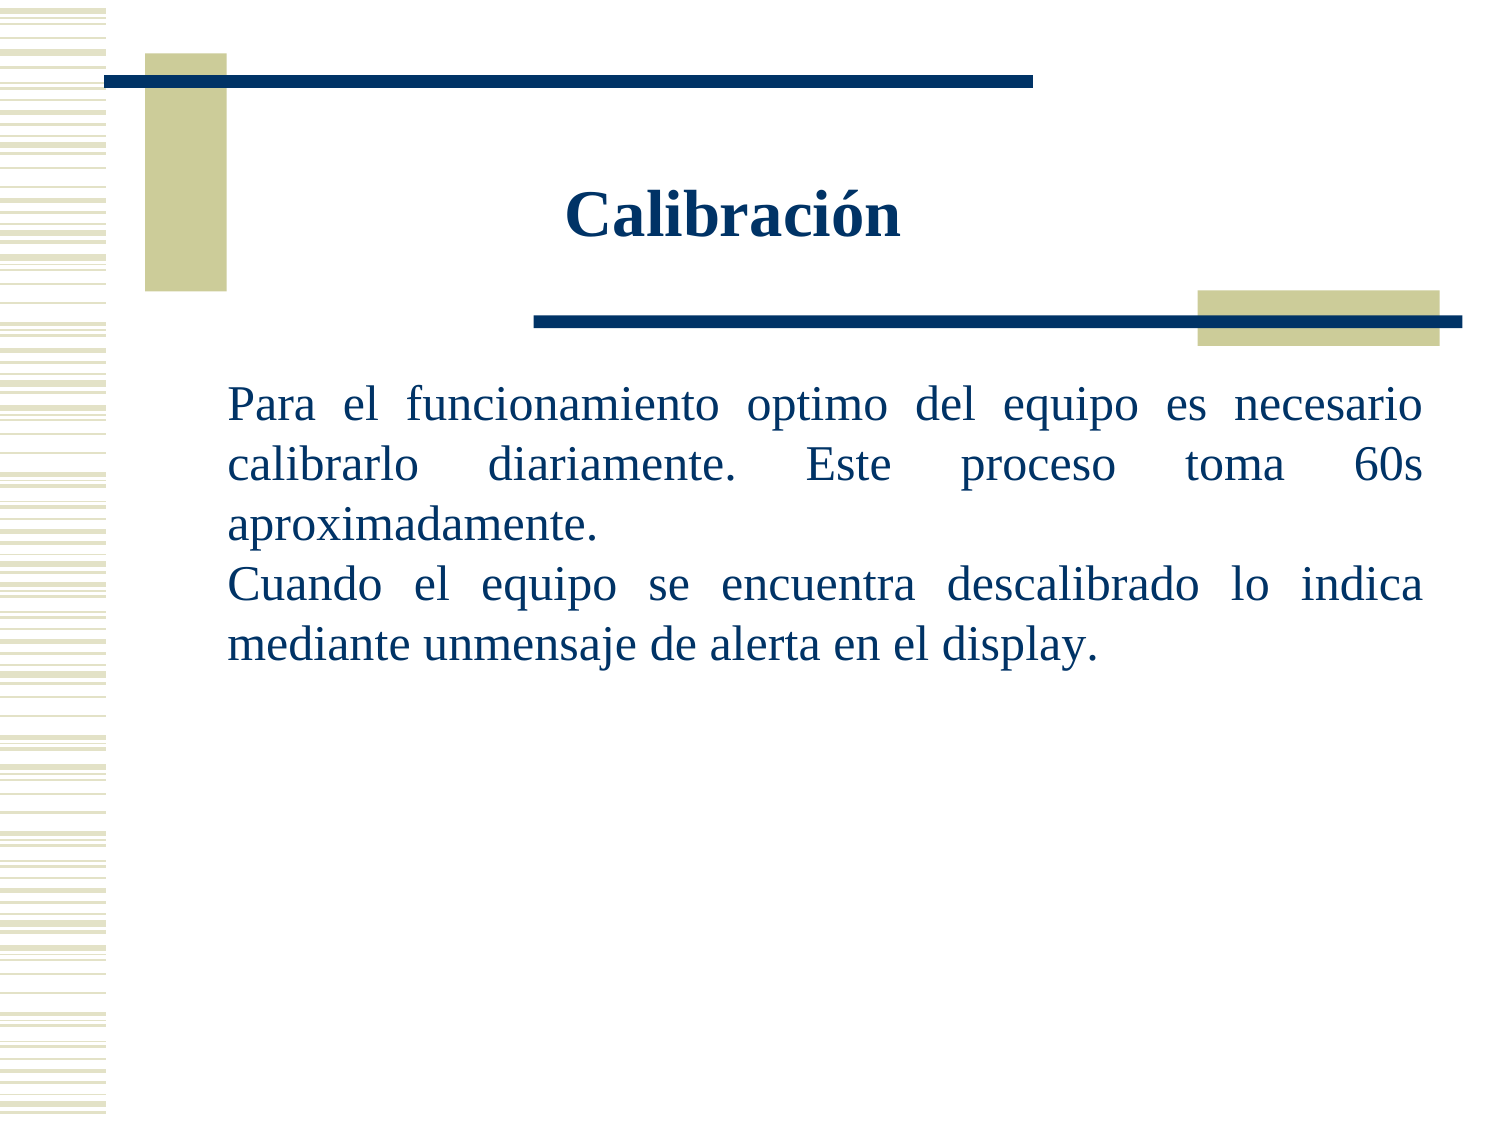

Calibración
Para el funcionamiento optimo del equipo es necesario calibrarlo diariamente. Este proceso toma 60s aproximadamente.
Cuando el equipo se encuentra descalibrado lo indica mediante unmensaje de alerta en el display.